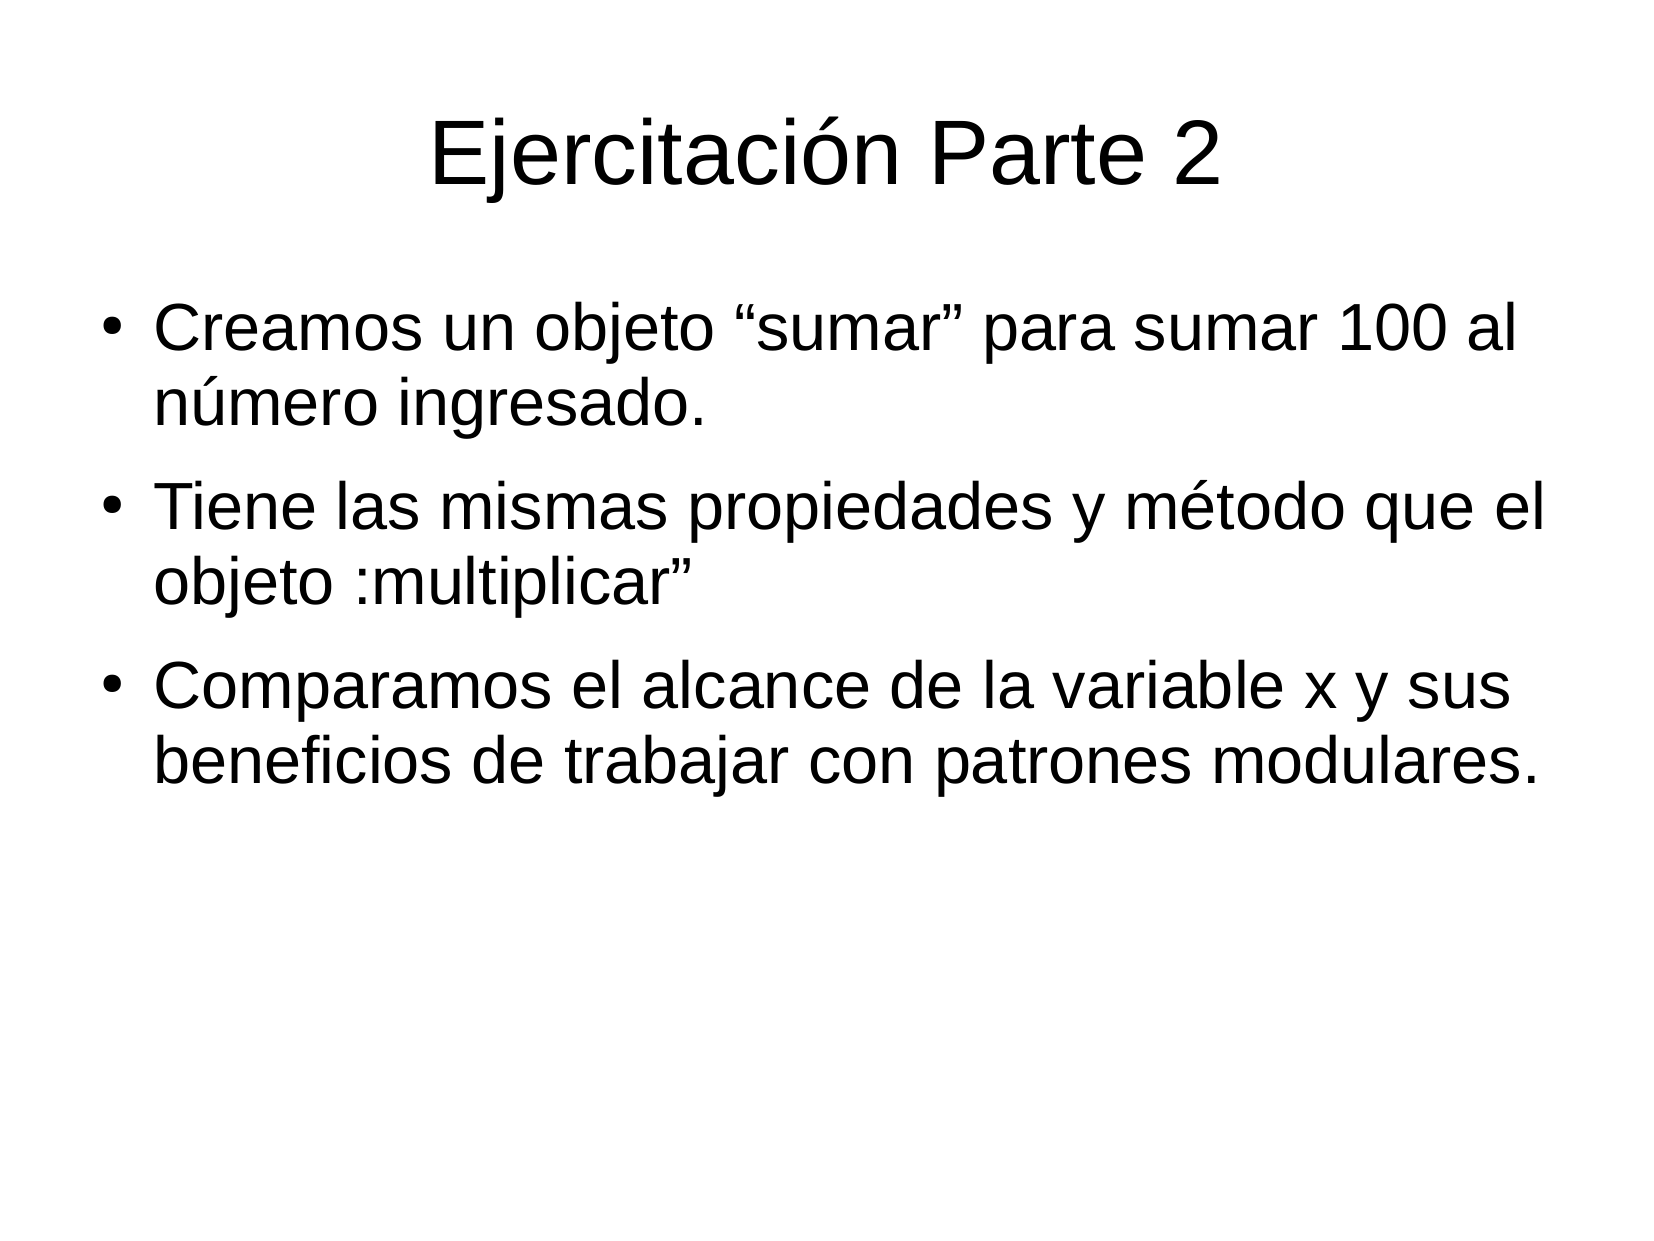

# Ejercitación Parte 2
Creamos un objeto “sumar” para sumar 100 al número ingresado.
Tiene las mismas propiedades y método que el objeto :multiplicar”
Comparamos el alcance de la variable x y sus beneficios de trabajar con patrones modulares.